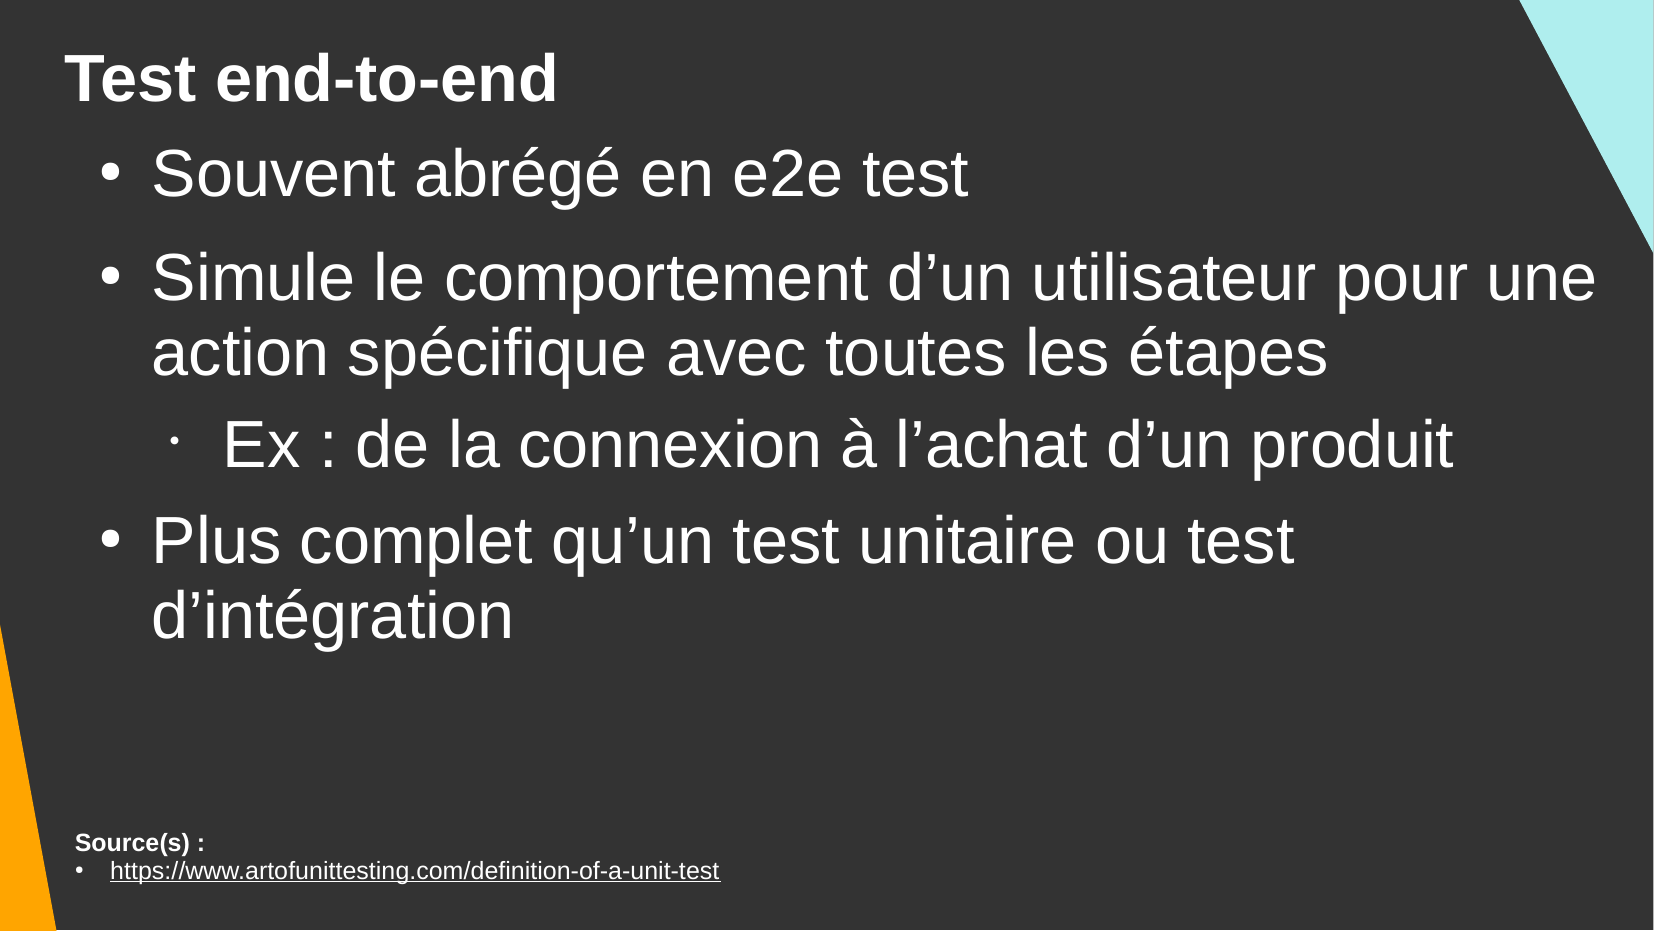

# Test end-to-end
Souvent abrégé en e2e test
Simule le comportement d’un utilisateur pour une action spécifique avec toutes les étapes
Ex : de la connexion à l’achat d’un produit
Plus complet qu’un test unitaire ou test d’intégration
Source(s) :
https://www.artofunittesting.com/definition-of-a-unit-test